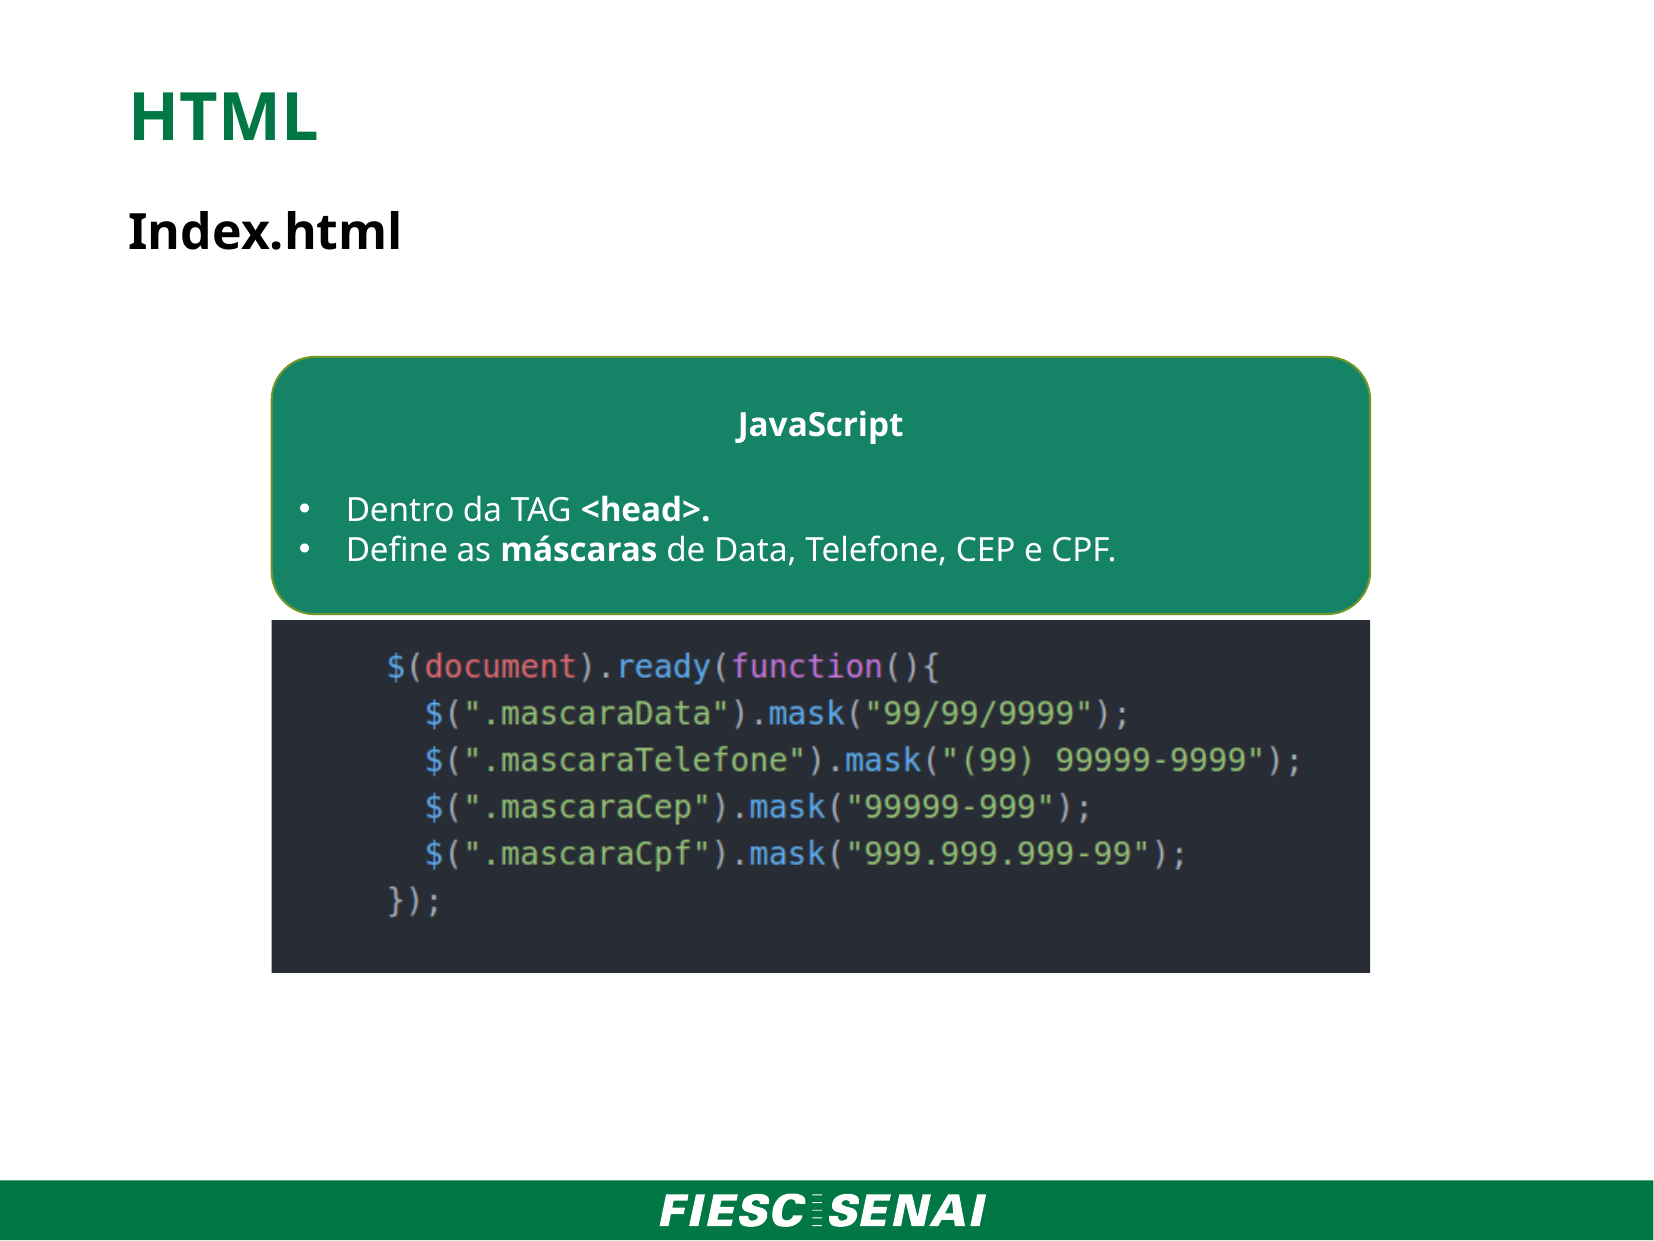

HTML
# Index.html
JavaScript
Dentro da TAG <head>.
Define as máscaras de Data, Telefone, CEP e CPF.